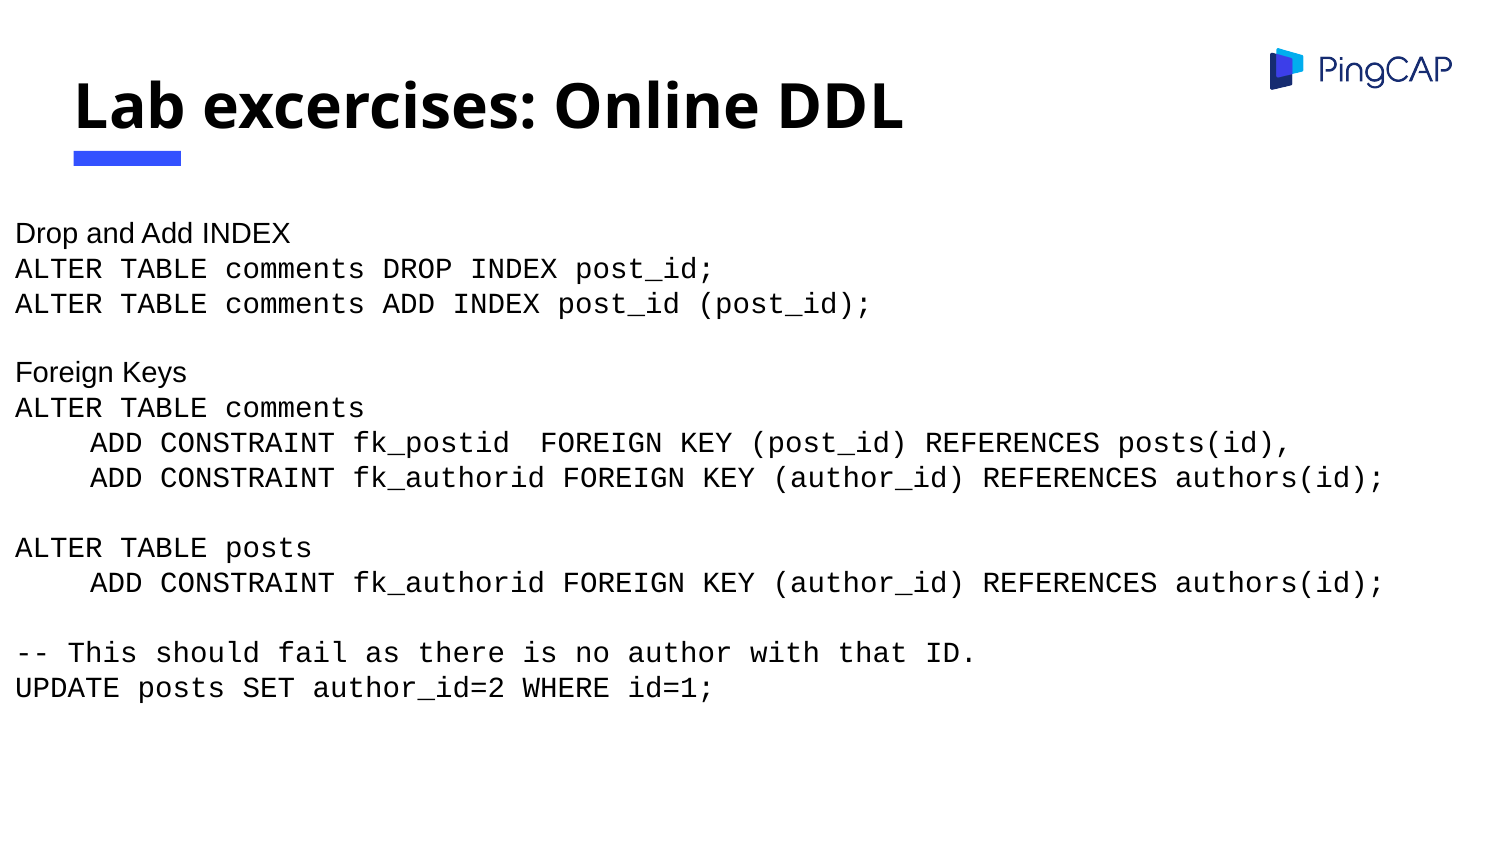

Lab excercises: Online DDL
Drop and Add INDEX
ALTER TABLE comments DROP INDEX post_id;
ALTER TABLE comments ADD INDEX post_id (post_id);
Foreign Keys
ALTER TABLE comments
ADD CONSTRAINT fk_postid	FOREIGN KEY (post_id) REFERENCES posts(id),
ADD CONSTRAINT fk_authorid FOREIGN KEY (author_id) REFERENCES authors(id);
ALTER TABLE posts
ADD CONSTRAINT fk_authorid FOREIGN KEY (author_id) REFERENCES authors(id);
-- This should fail as there is no author with that ID.
UPDATE posts SET author_id=2 WHERE id=1;